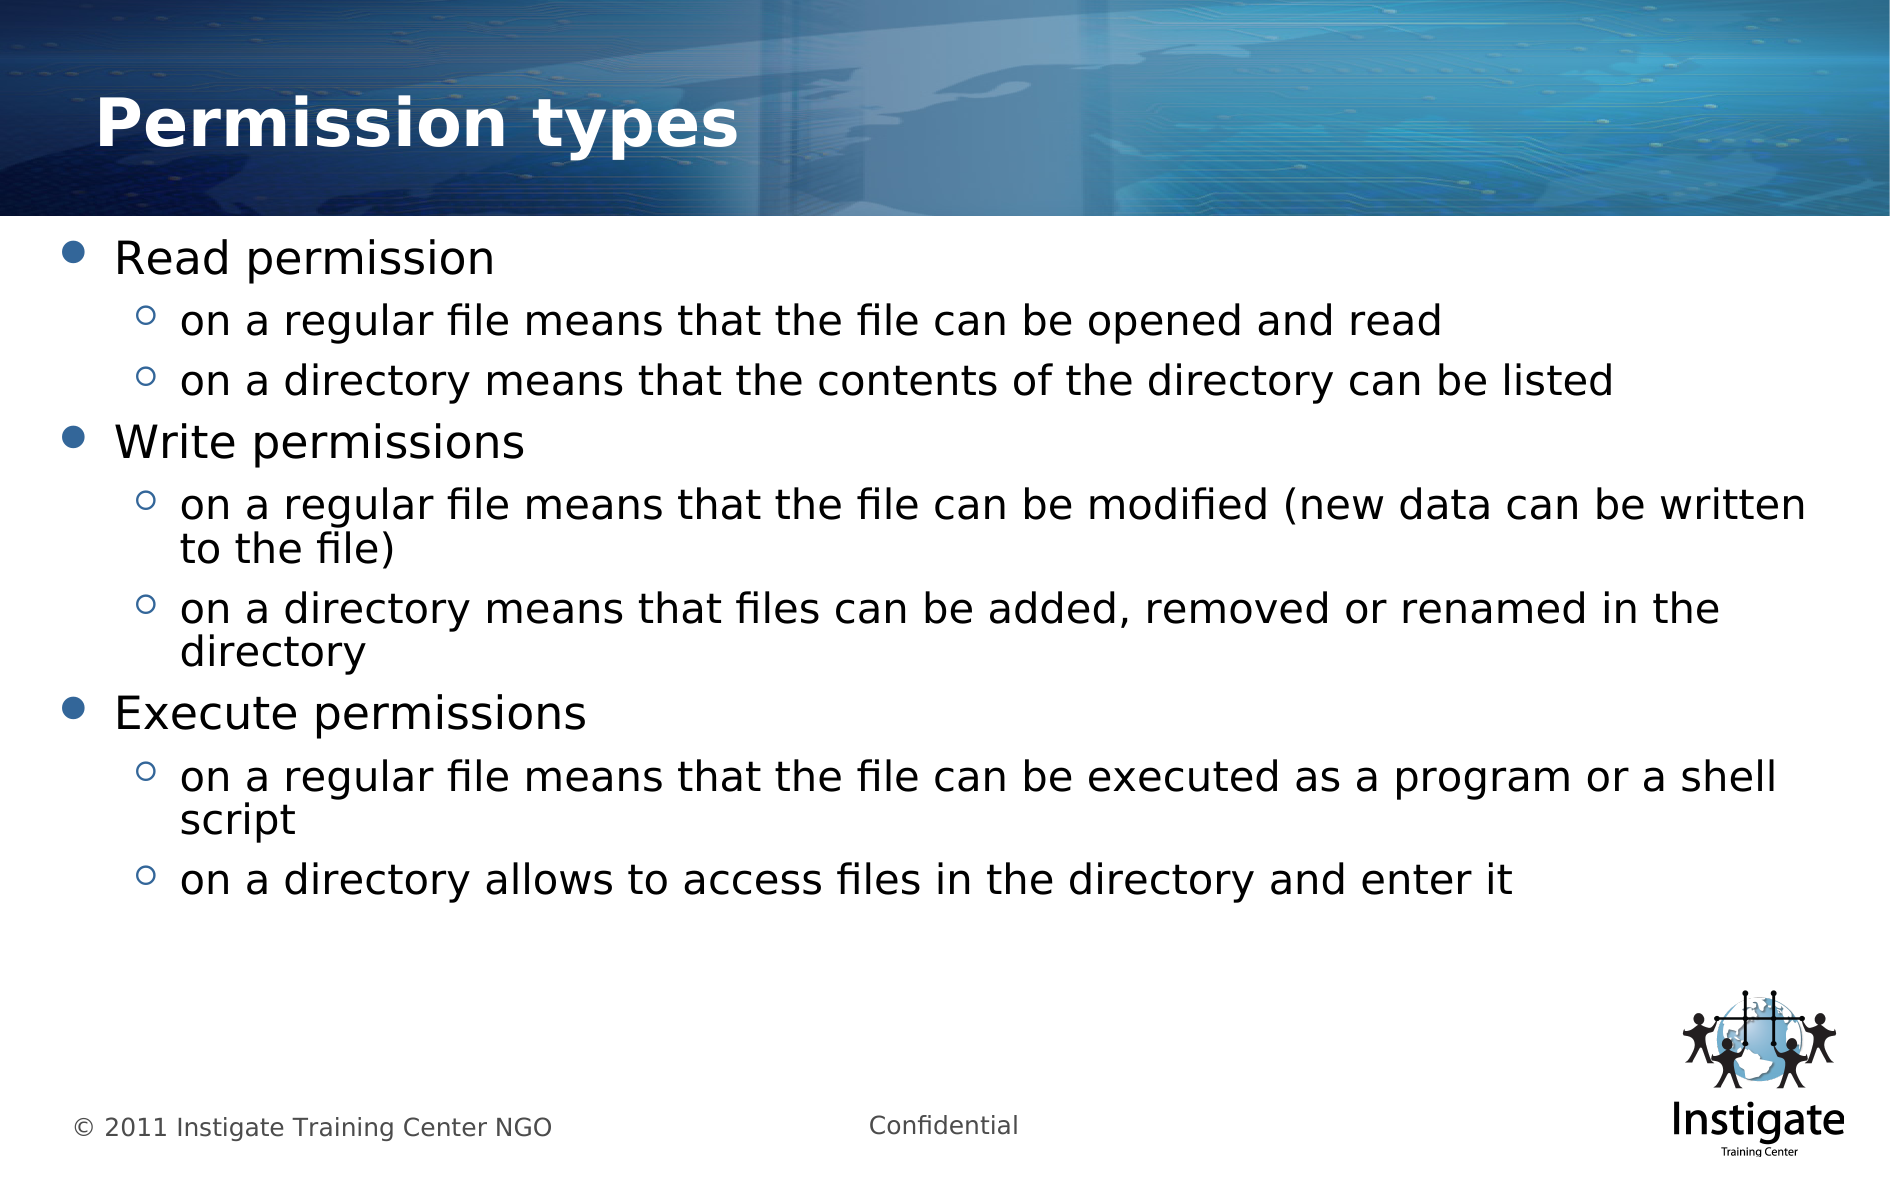

# Permission types
Read permission
on a regular file means that the file can be opened and read
on a directory means that the contents of the directory can be listed
Write permissions
on a regular file means that the file can be modified (new data can be written to the file)
on a directory means that files can be added, removed or renamed in the directory
Execute permissions
on a regular file means that the file can be executed as a program or a shell script
on a directory allows to access files in the directory and enter it